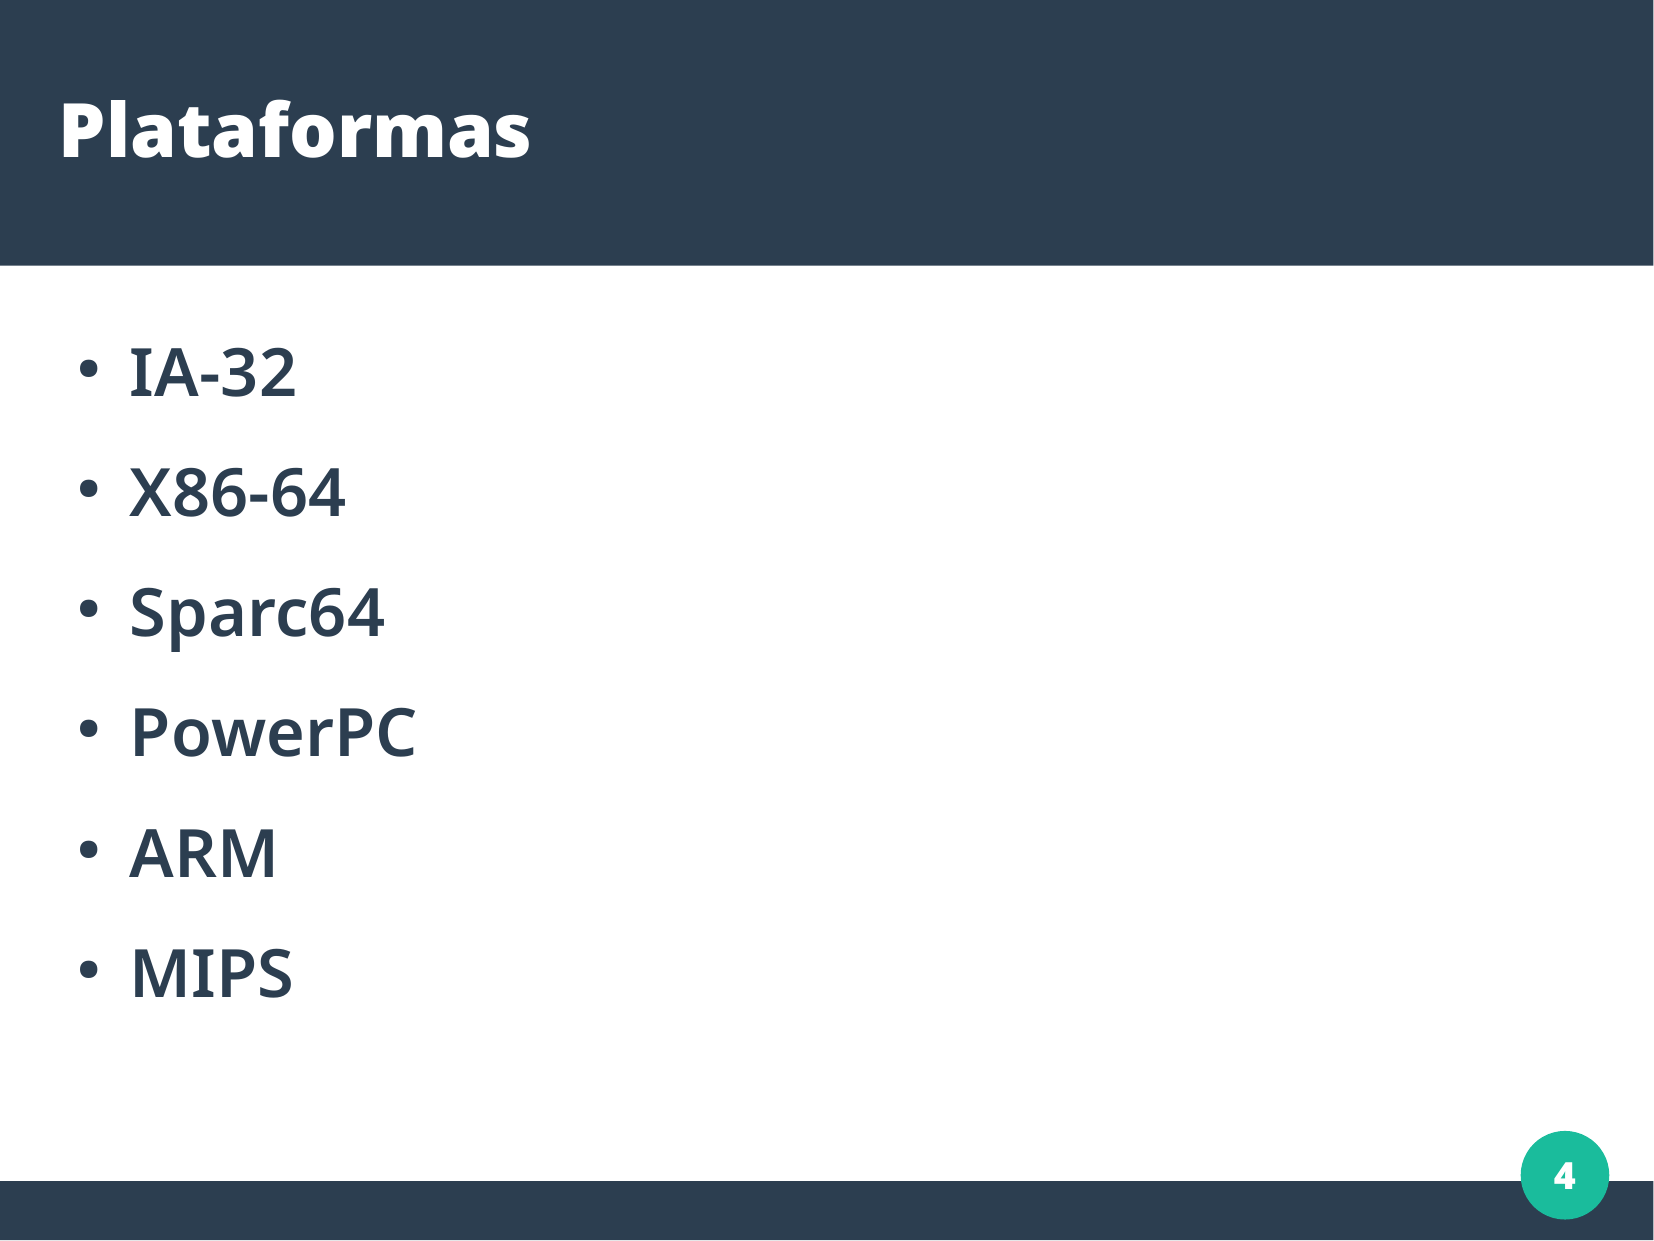

# Plataformas
IA-32
X86-64
Sparc64
PowerPC
ARM
MIPS
4